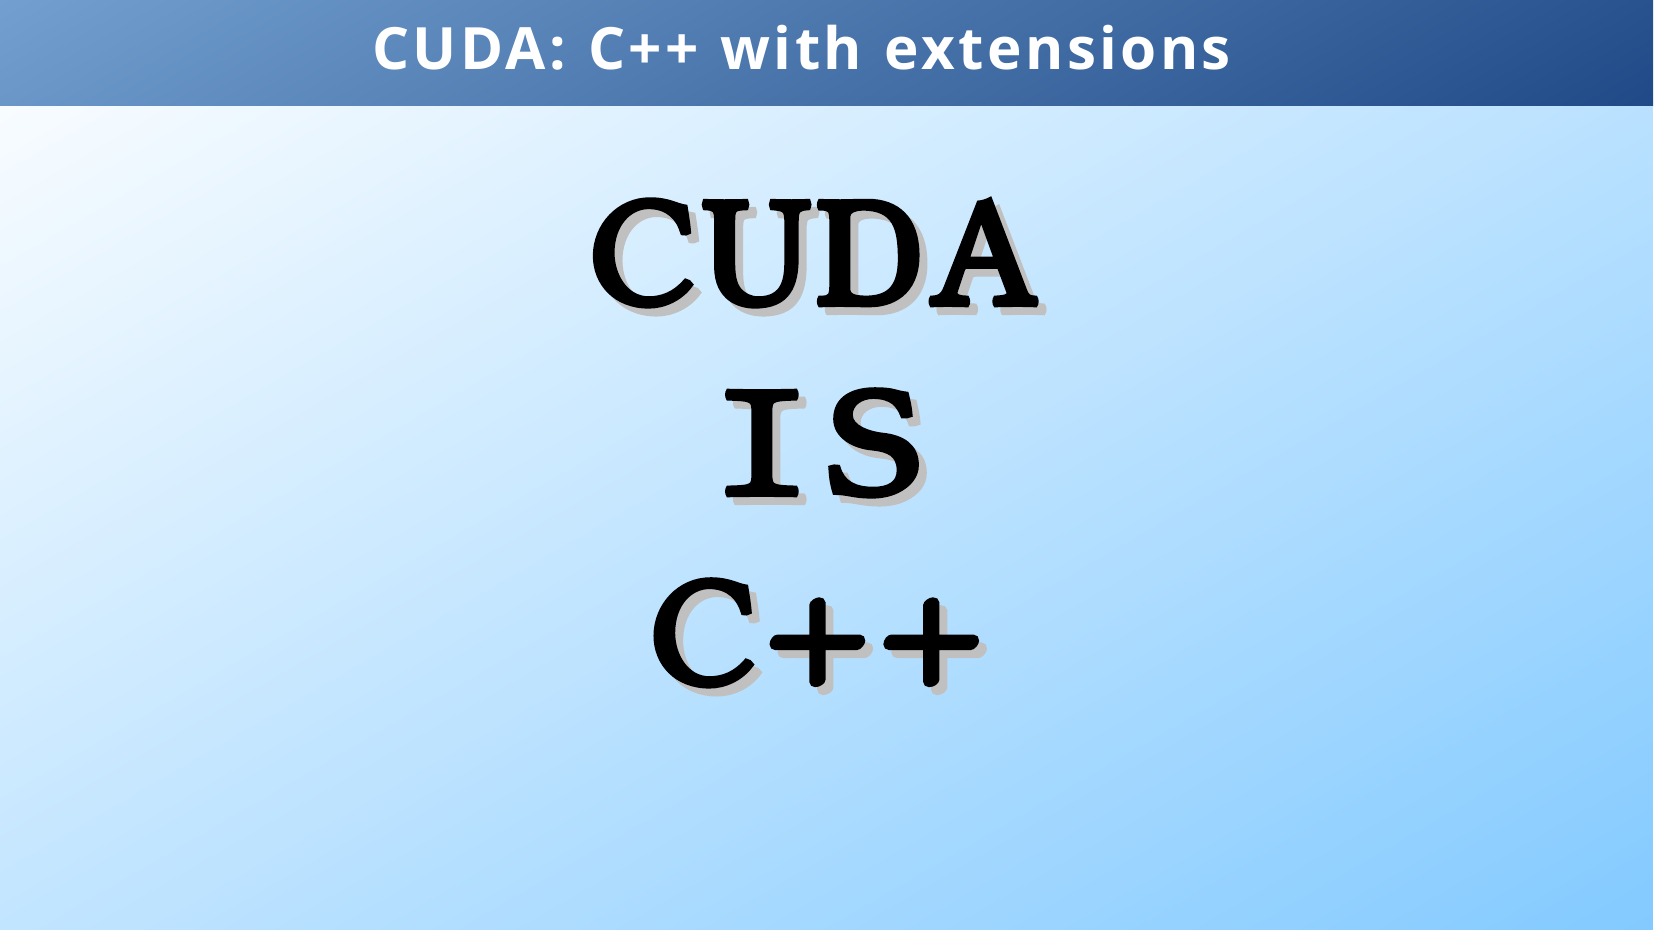

CUDA: C++ with extensions
CUDA
IS
C++